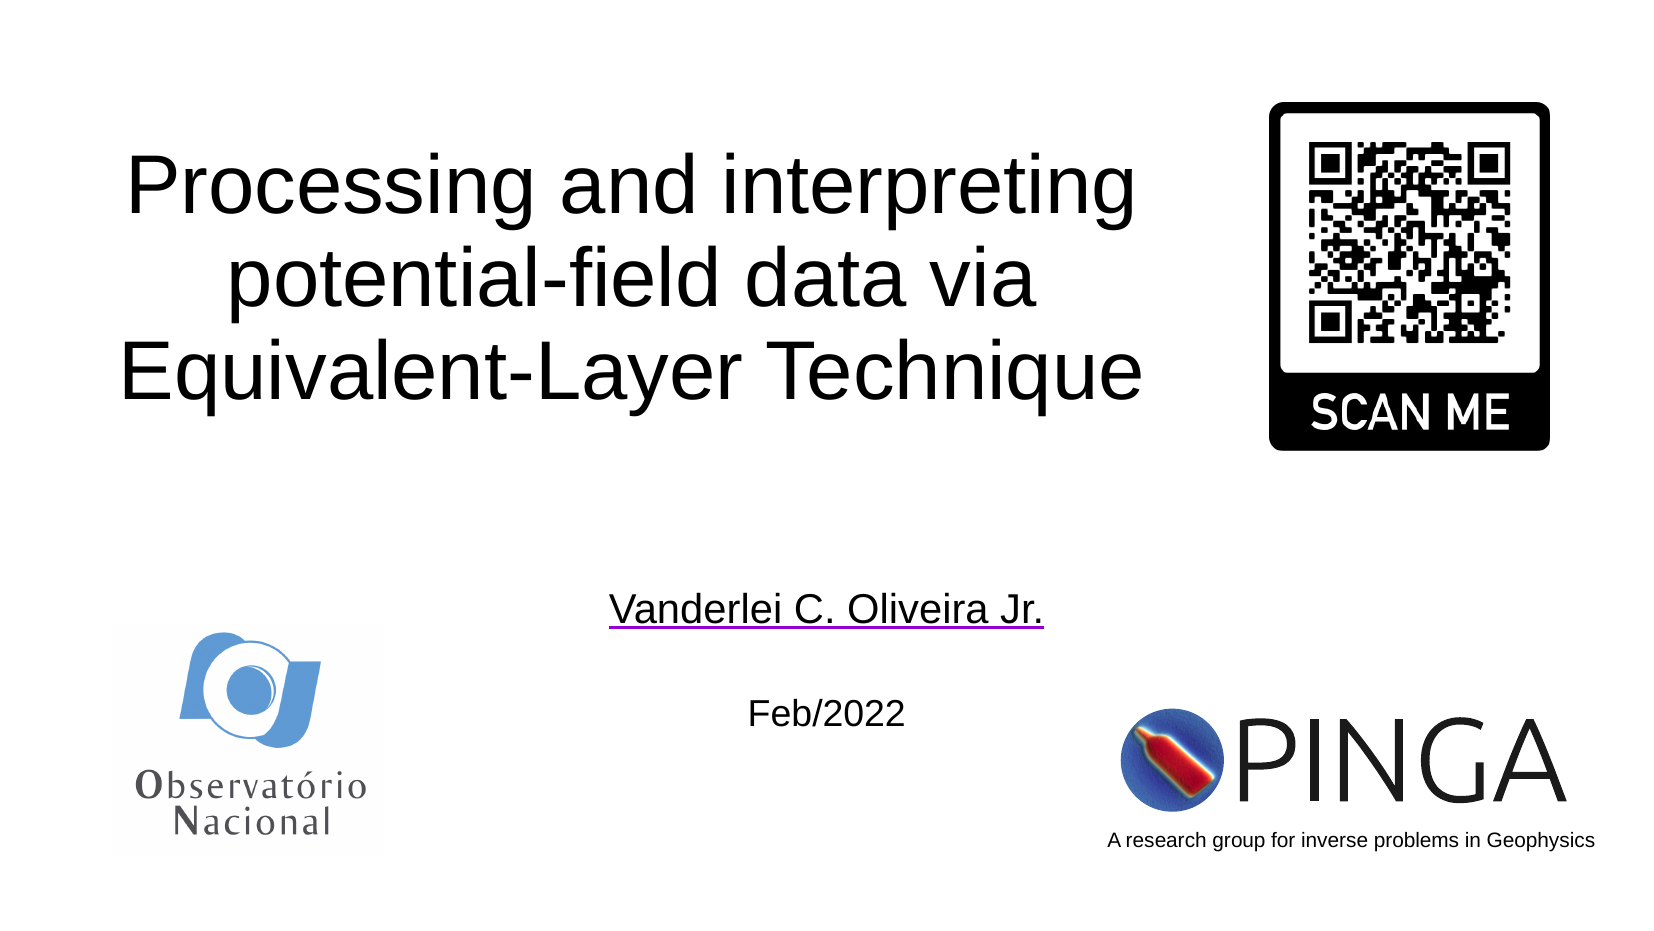

# Processing and interpreting potential-field data via Equivalent-Layer Technique
Vanderlei C. Oliveira Jr.
Feb/2022
A research group for inverse problems in Geophysics